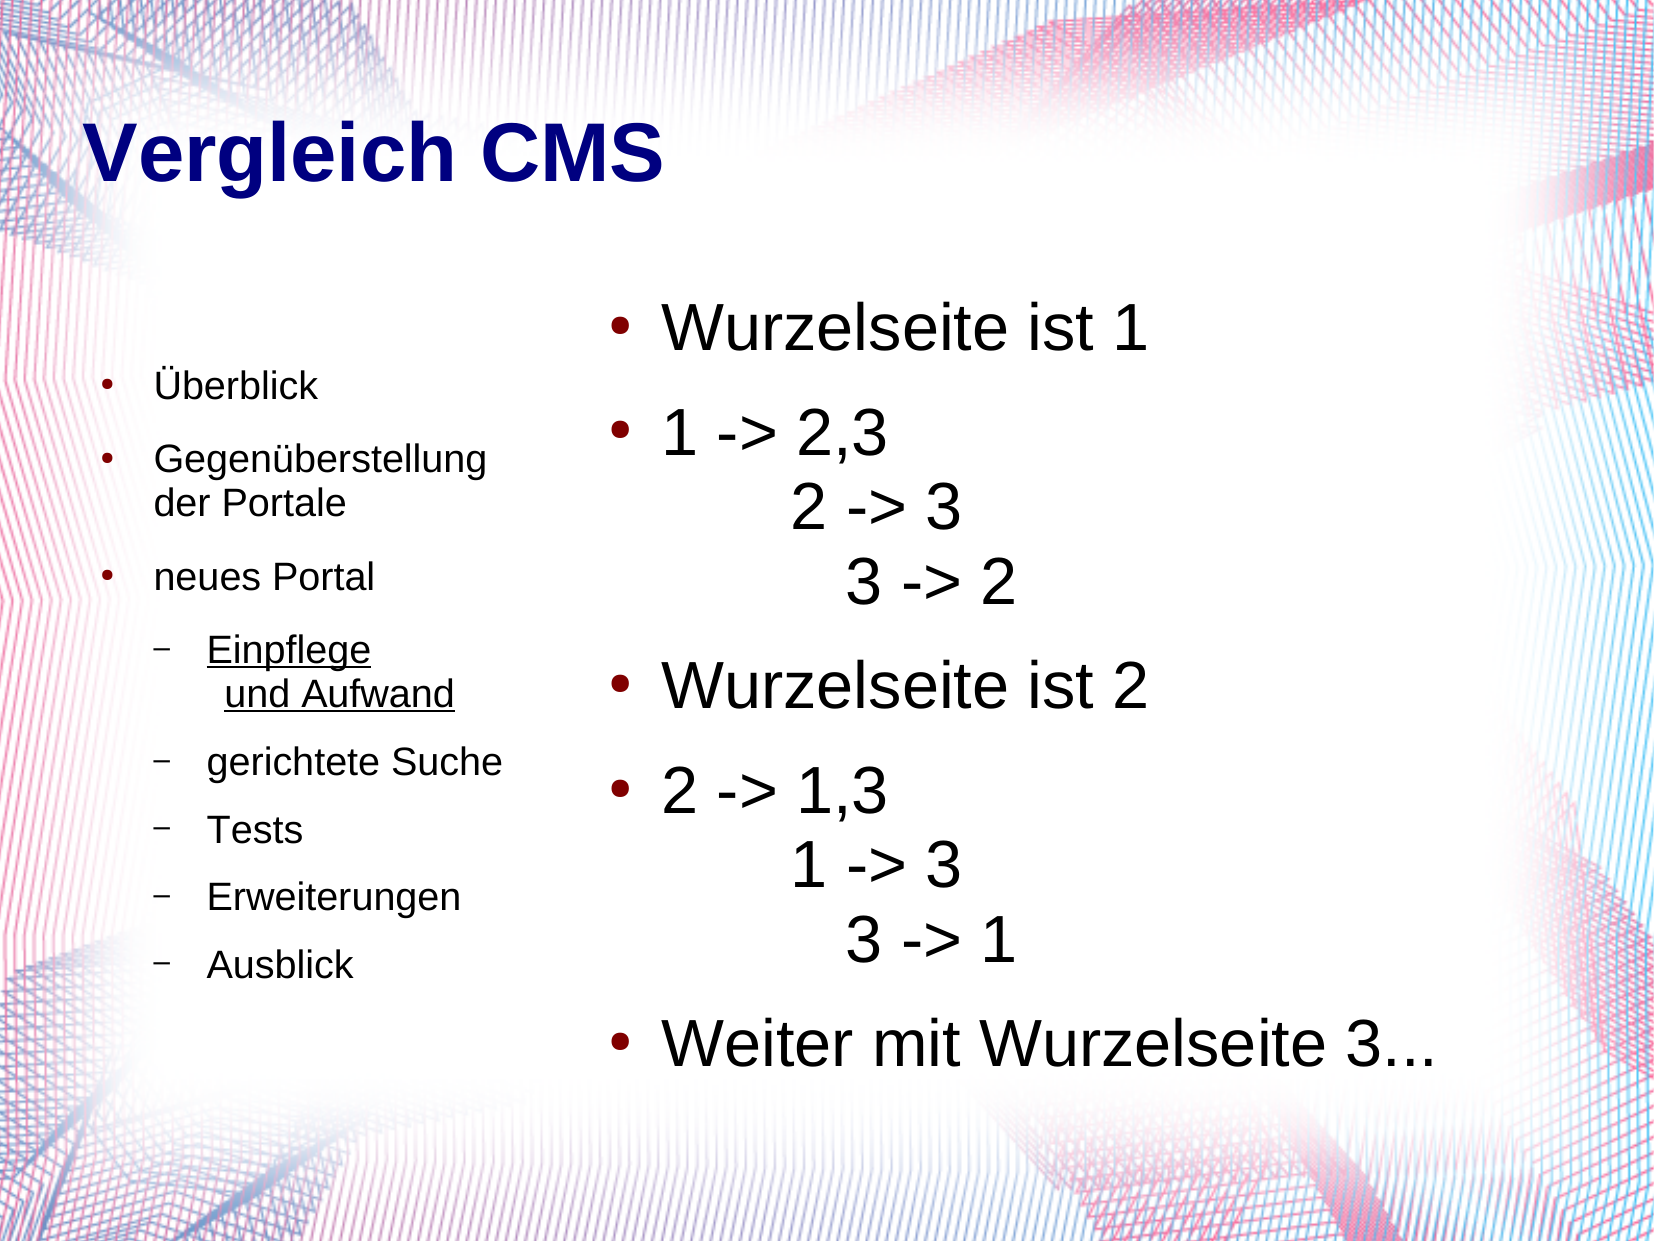

# Vergleich CMS
Überblick
Gegenüberstellung der Portale
neues Portal
Einpflege
und Aufwand
gerichtete Suche
Tests
Erweiterungen
Ausblick
Wurzelseite ist 1
1 -> 2,3
 2 -> 3
 3 -> 2
Wurzelseite ist 2
2 -> 1,3
 1 -> 3
 3 -> 1
Weiter mit Wurzelseite 3...